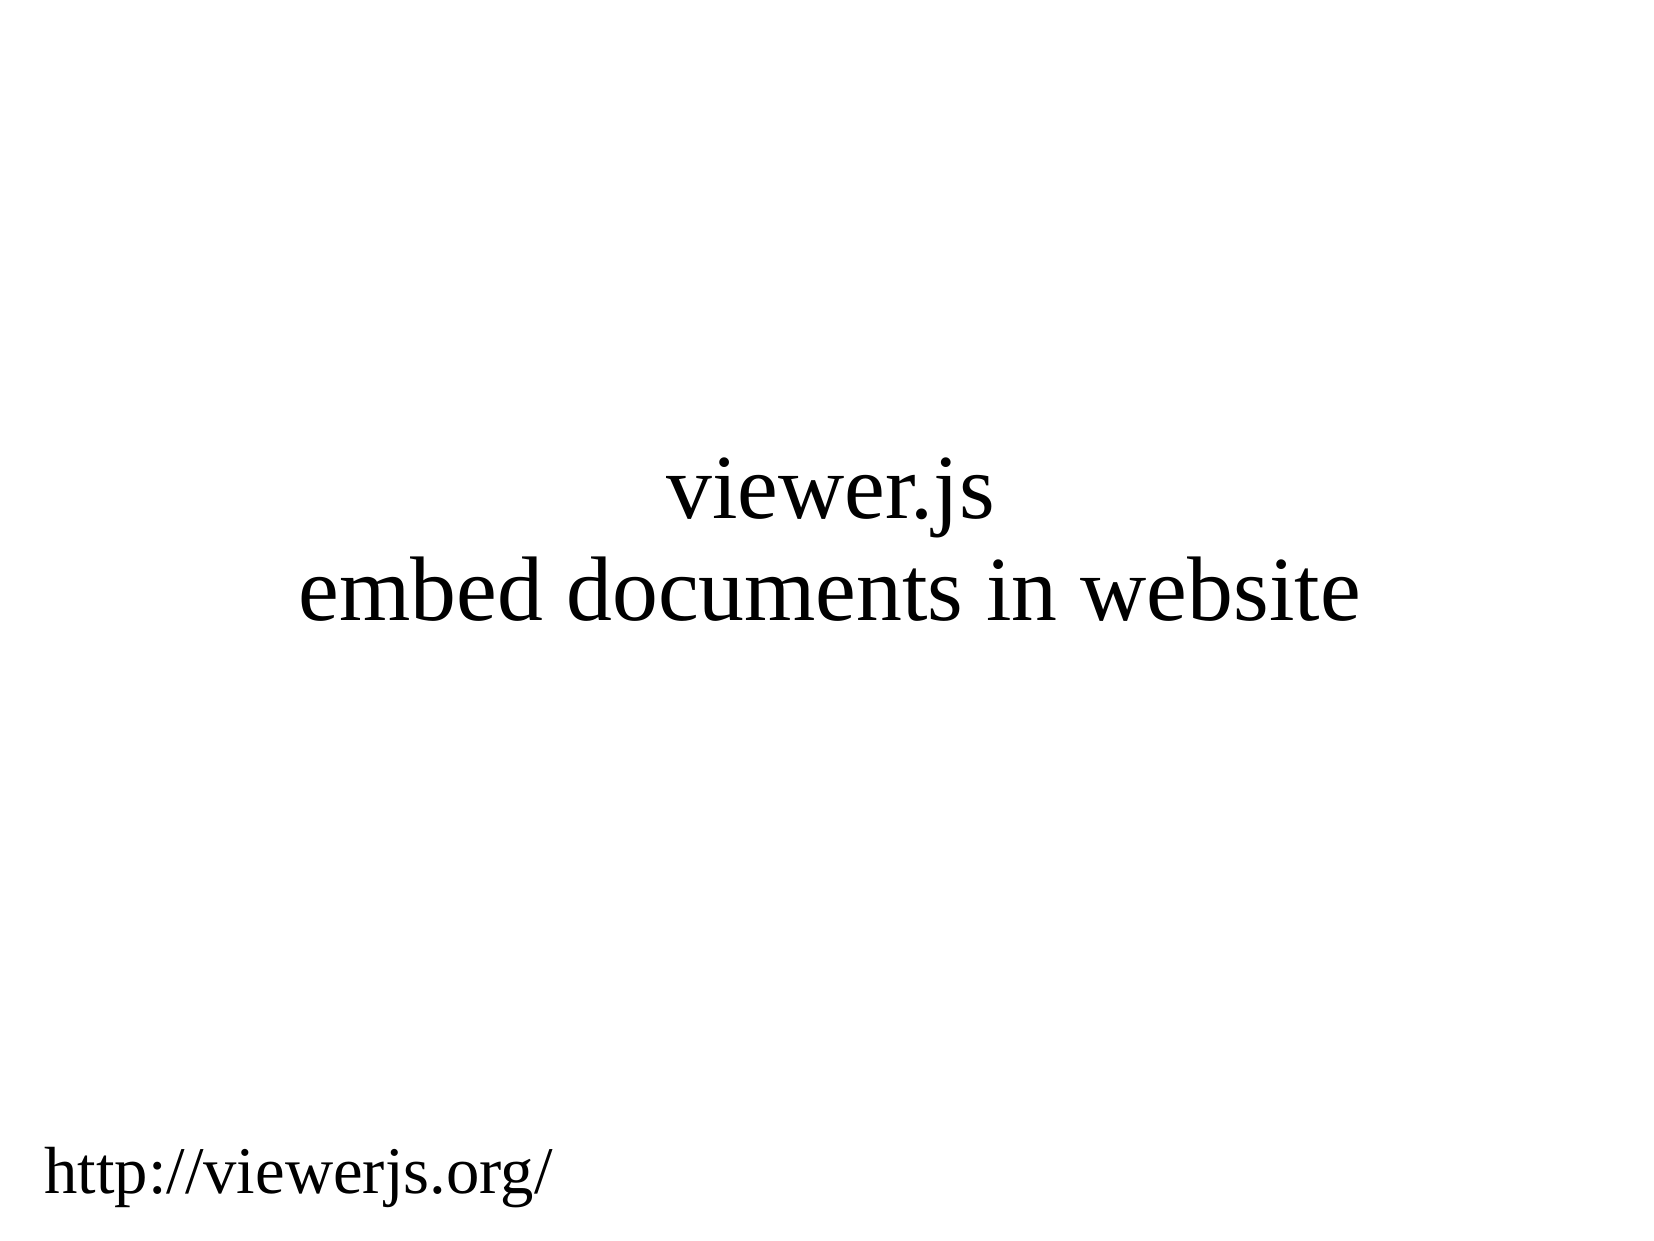

# viewer.js embed documents in website
http://viewerjs.org/